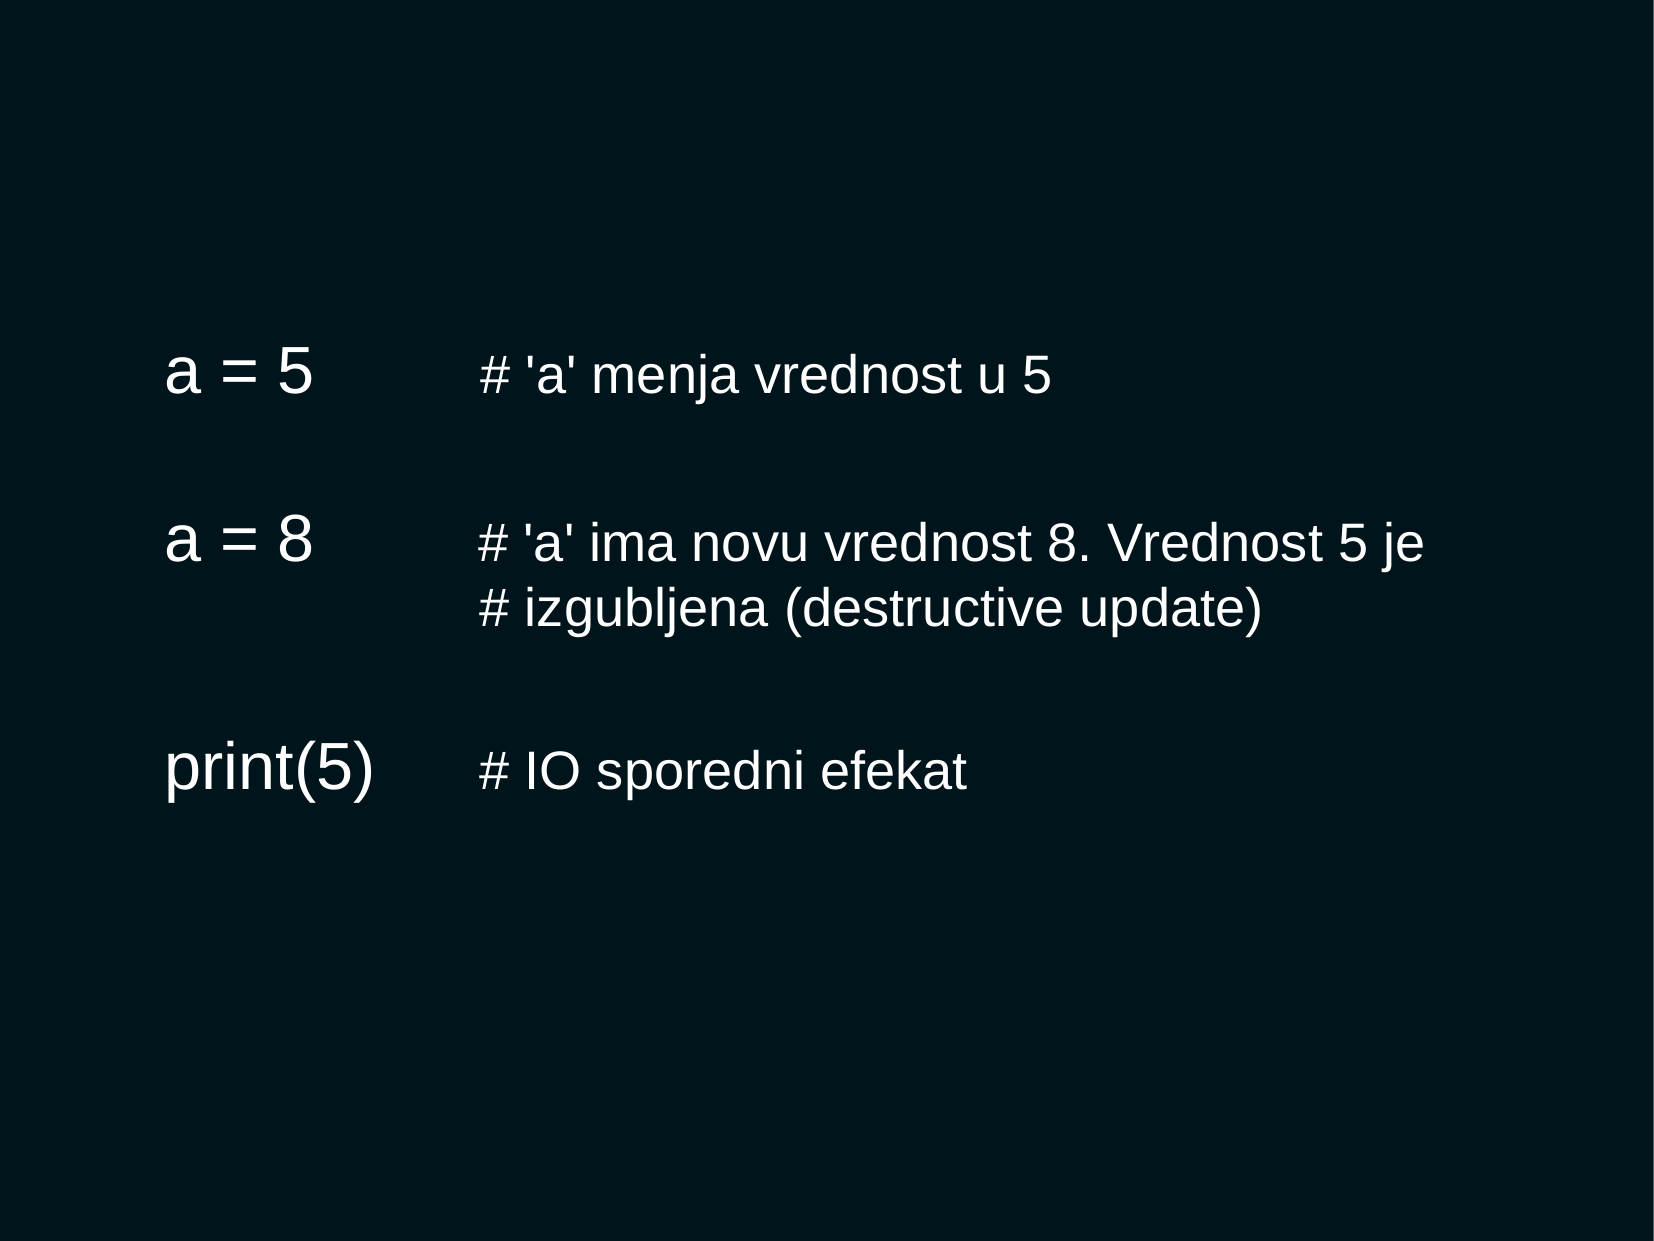

a = 5 # 'a' menja vrednost u 5
a = 8 # 'a' ima novu vrednost 8. Vrednost 5 je
 # izgubljena (destructive update)
print(5) # IO sporedni efekat